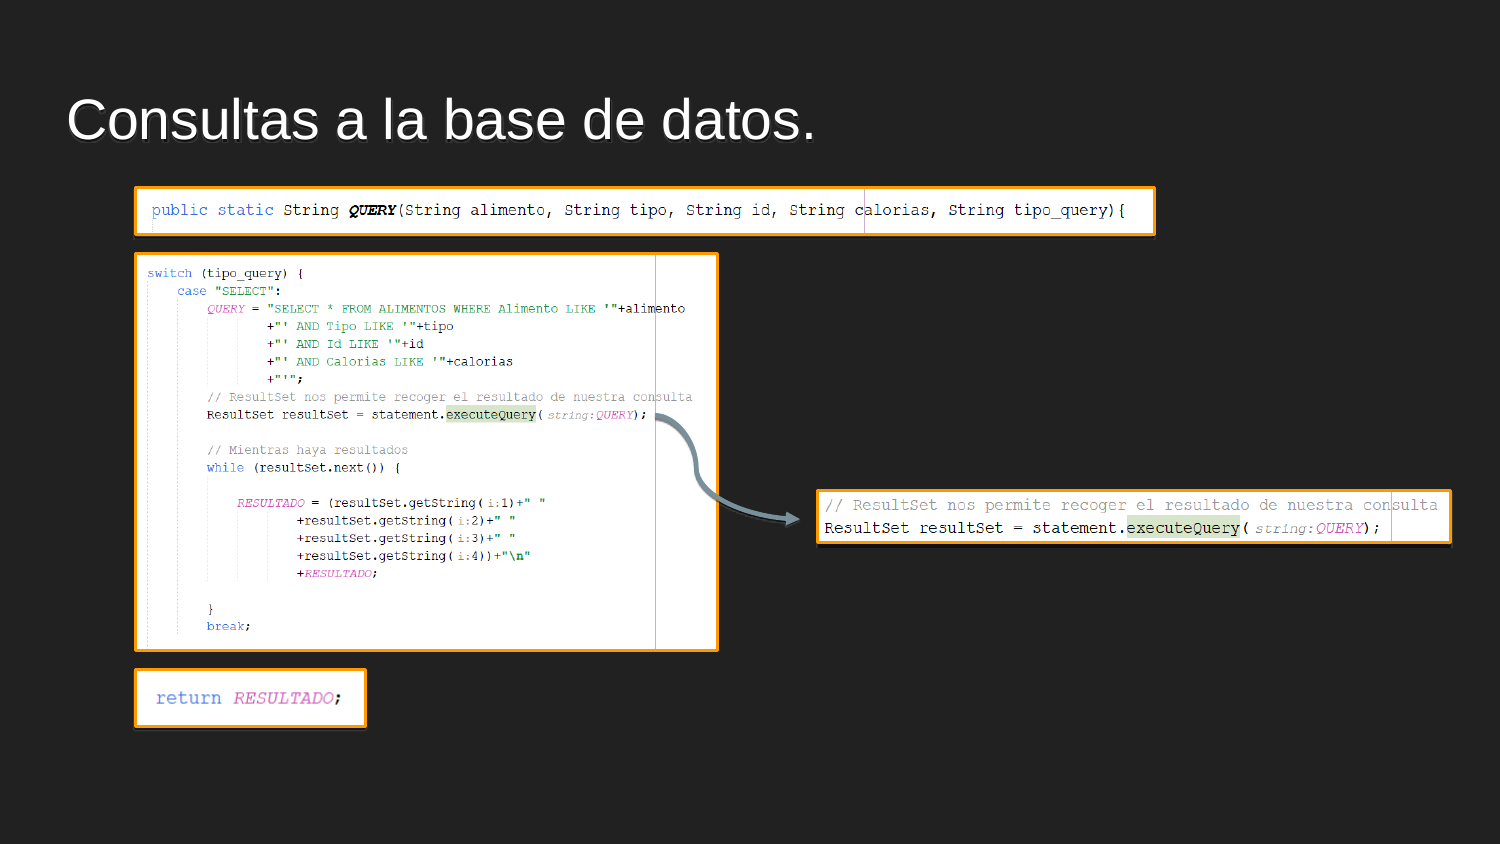

# Consultas a la base de datos.